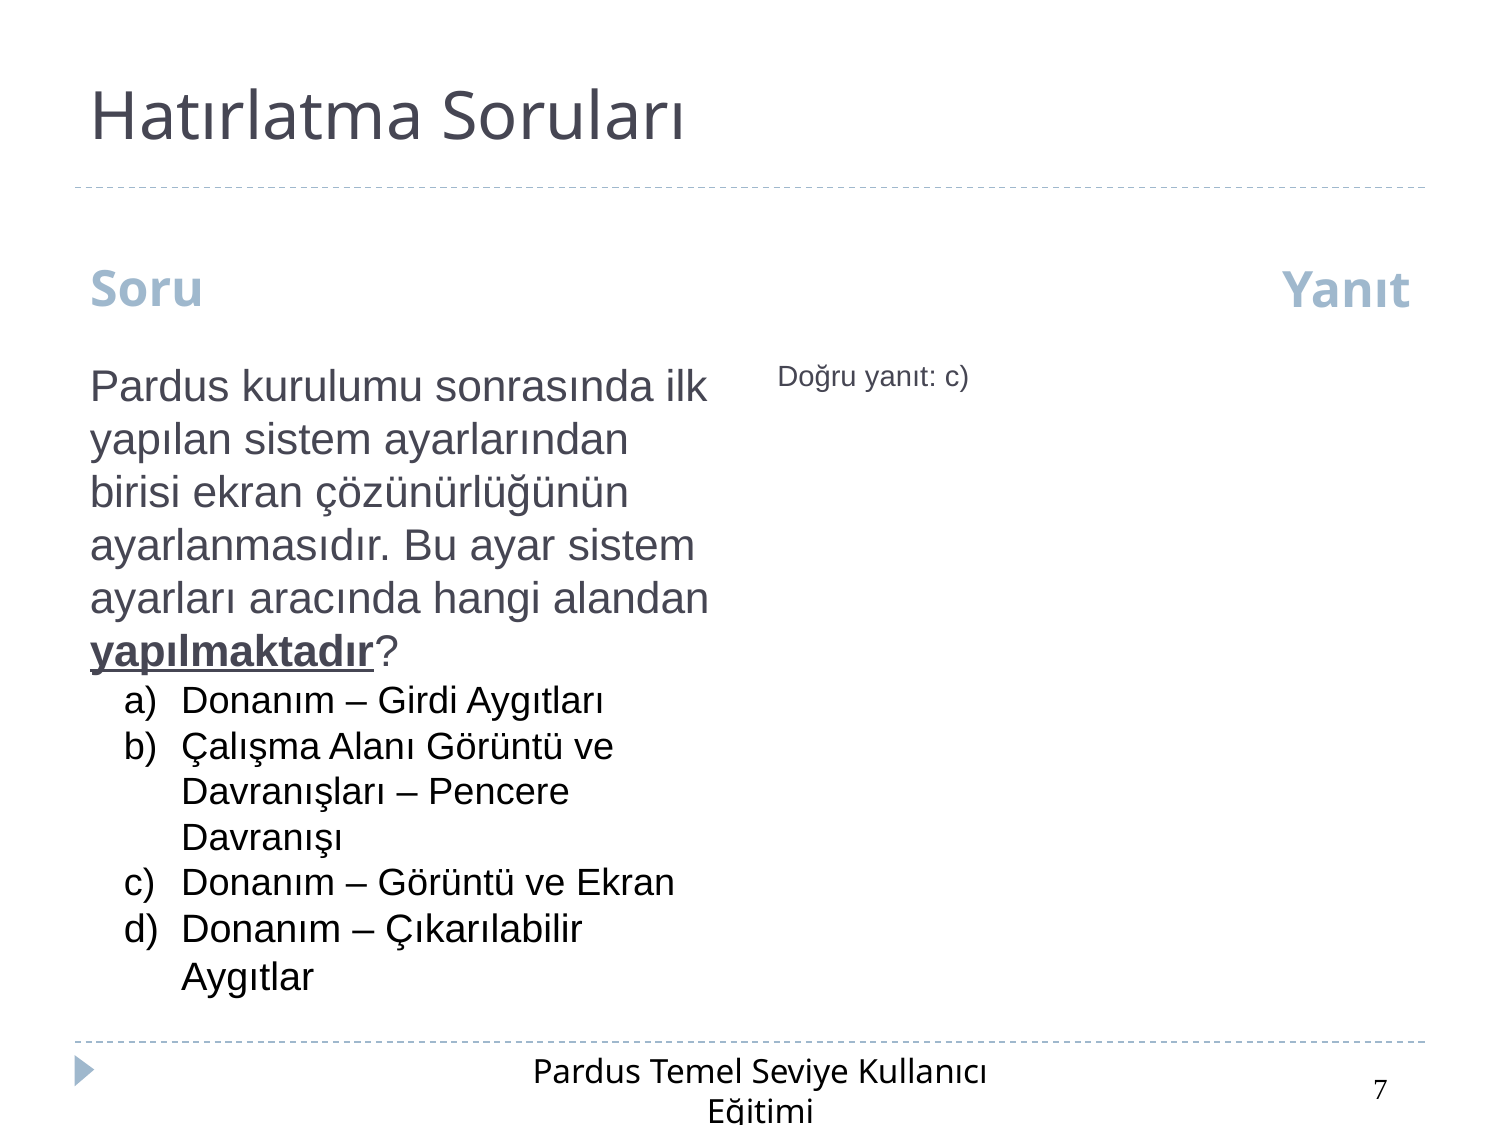

# Hatırlatma Soruları
Soru
Yanıt
Pardus kurulumu sonrasında ilk yapılan sistem ayarlarından birisi ekran çözünürlüğünün ayarlanmasıdır. Bu ayar sistem ayarları aracında hangi alandan yapılmaktadır?
Donanım – Girdi Aygıtları
Çalışma Alanı Görüntü ve Davranışları – Pencere Davranışı
Donanım – Görüntü ve Ekran
Donanım – Çıkarılabilir Aygıtlar
Doğru yanıt: c)